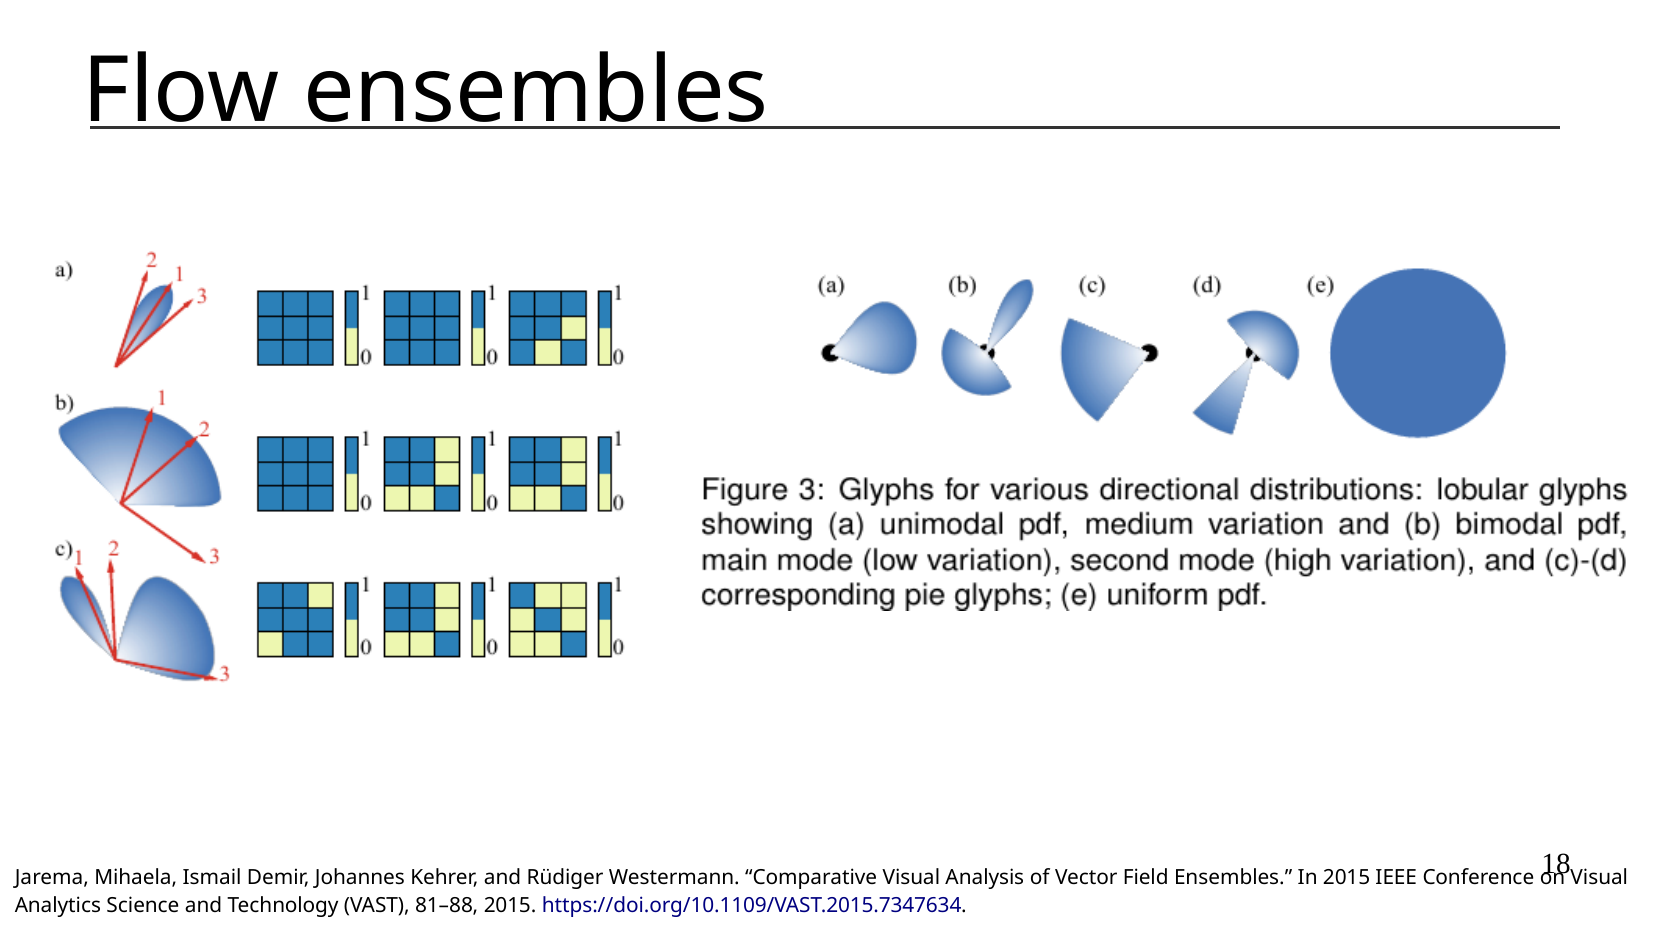

# Flow ensembles
18
Jarema, Mihaela, Ismail Demir, Johannes Kehrer, and Rüdiger Westermann. “Comparative Visual Analysis of Vector Field Ensembles.” In 2015 IEEE Conference on Visual Analytics Science and Technology (VAST), 81–88, 2015. https://doi.org/10.1109/VAST.2015.7347634.